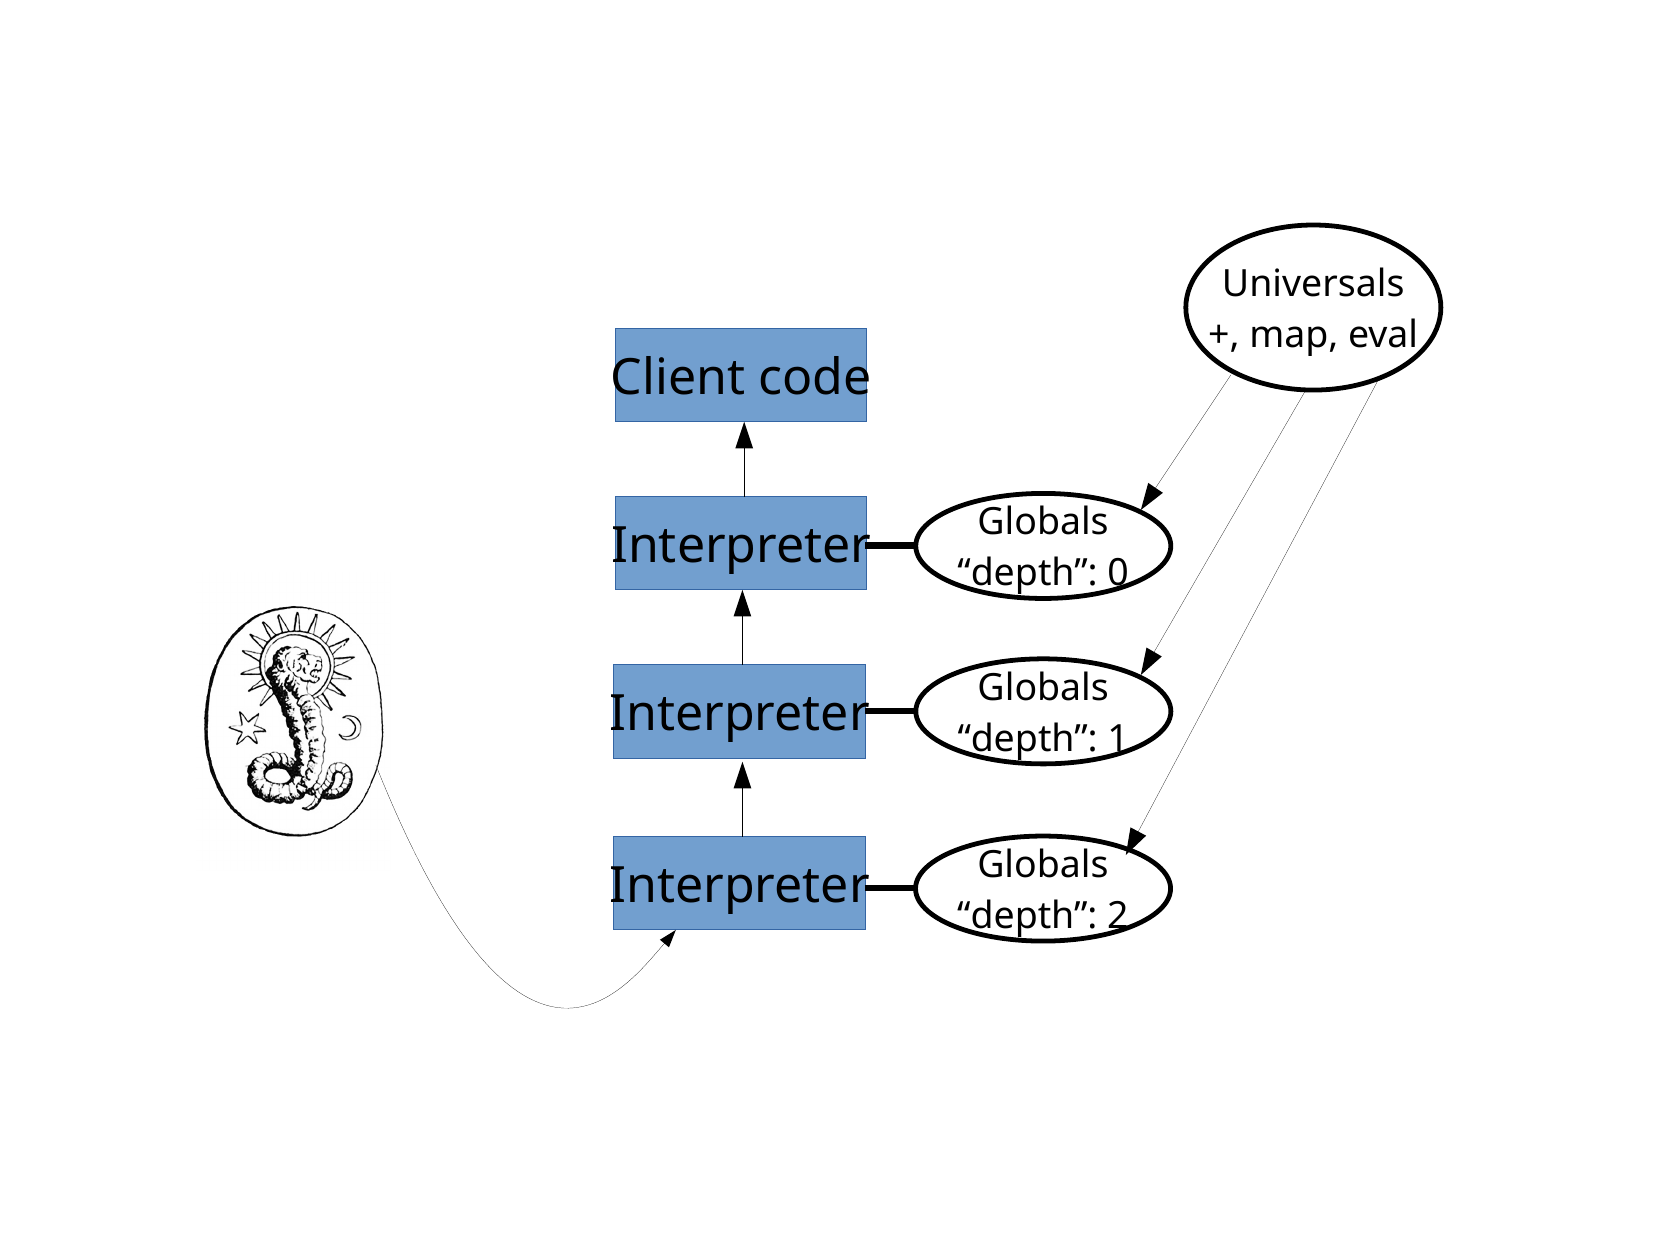

Universals
+, map, eval
Client code
Globals
“depth”: 0
Interpreter
Globals
“depth”: 1
Interpreter
Globals
“depth”: 2
Interpreter